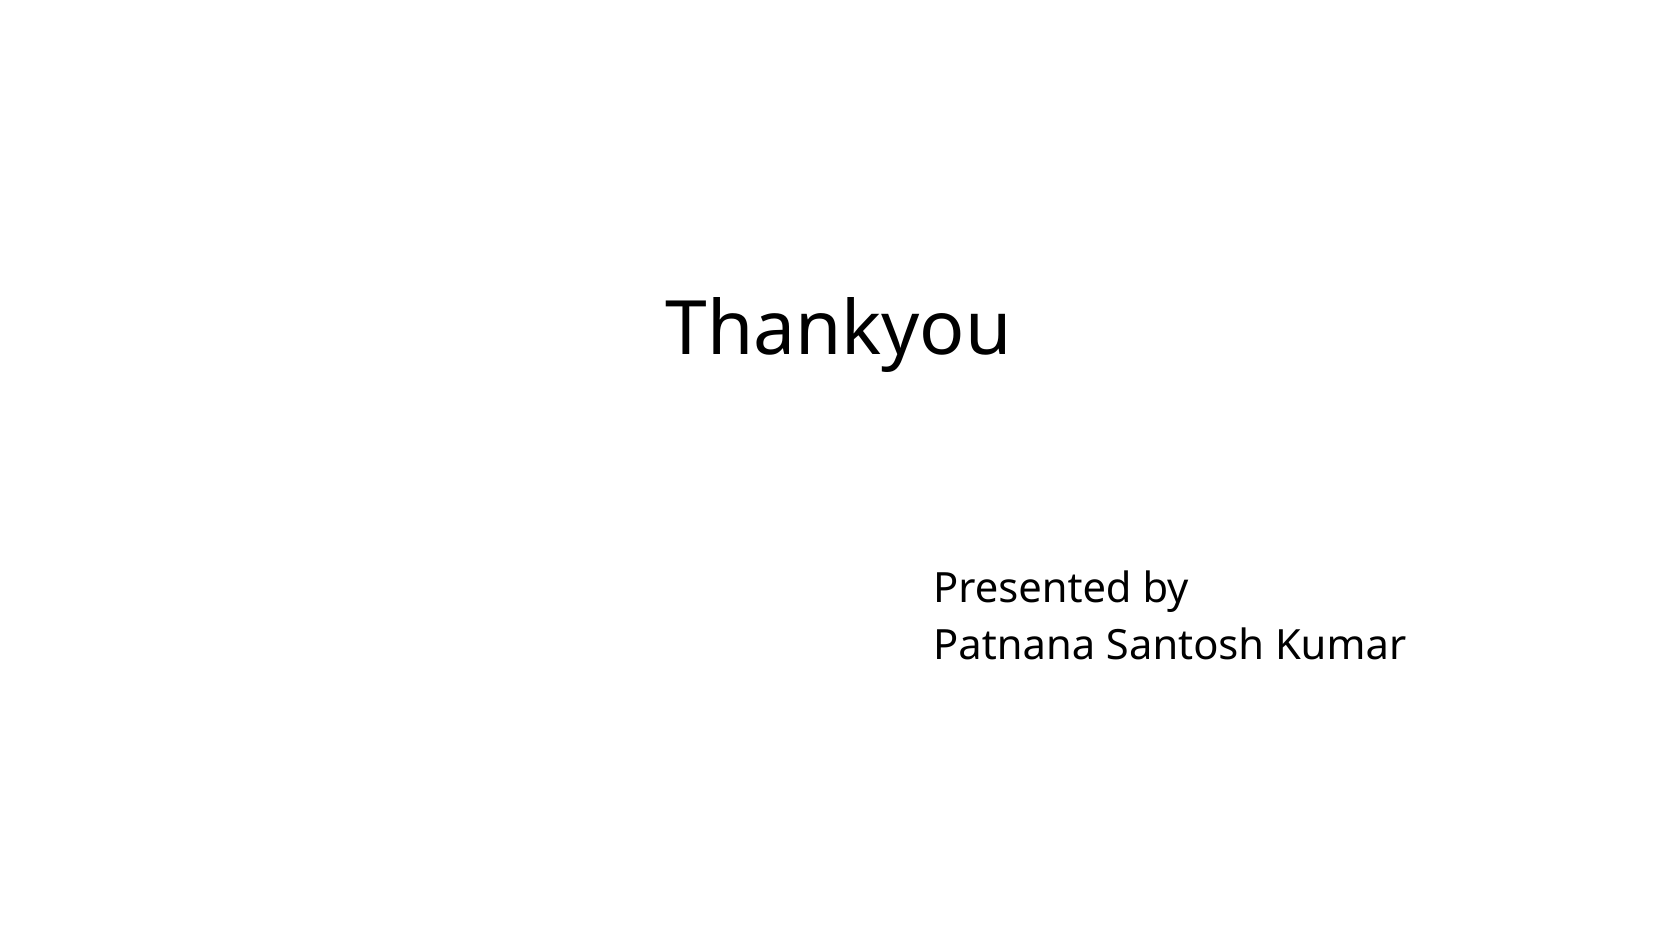

# Thankyou
Presented by
Patnana Santosh Kumar